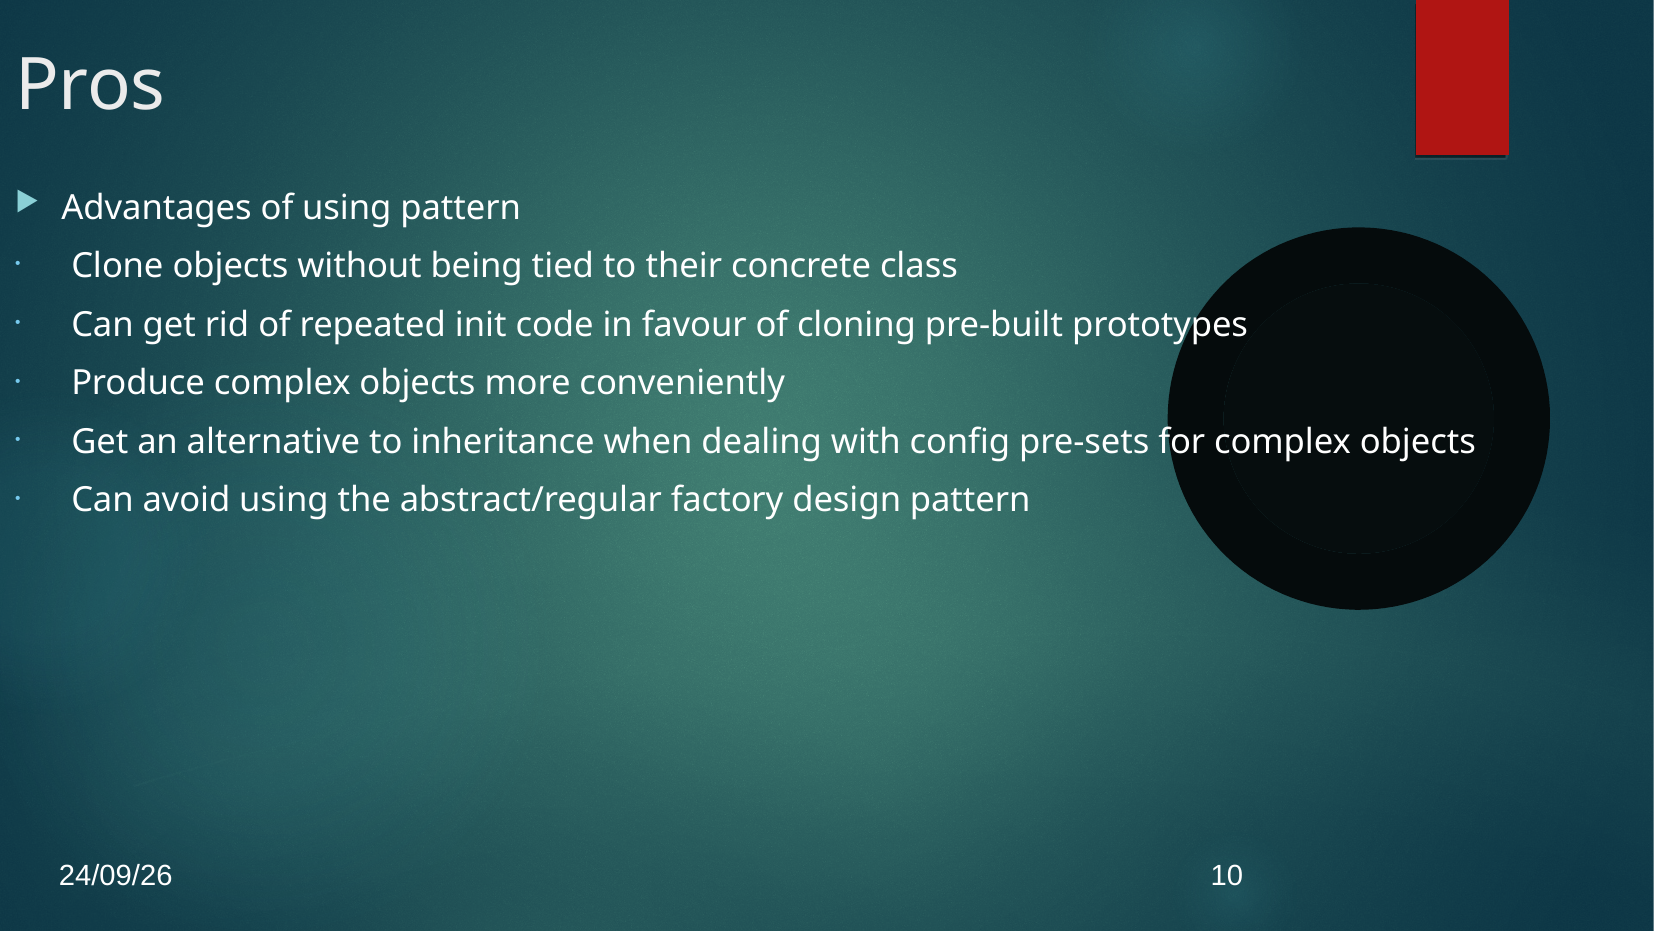

# Pros
Advantages of using pattern
Clone objects without being tied to their concrete class
Can get rid of repeated init code in favour of cloning pre-built prototypes
Produce complex objects more conveniently
Get an alternative to inheritance when dealing with config pre-sets for complex objects
Can avoid using the abstract/regular factory design pattern